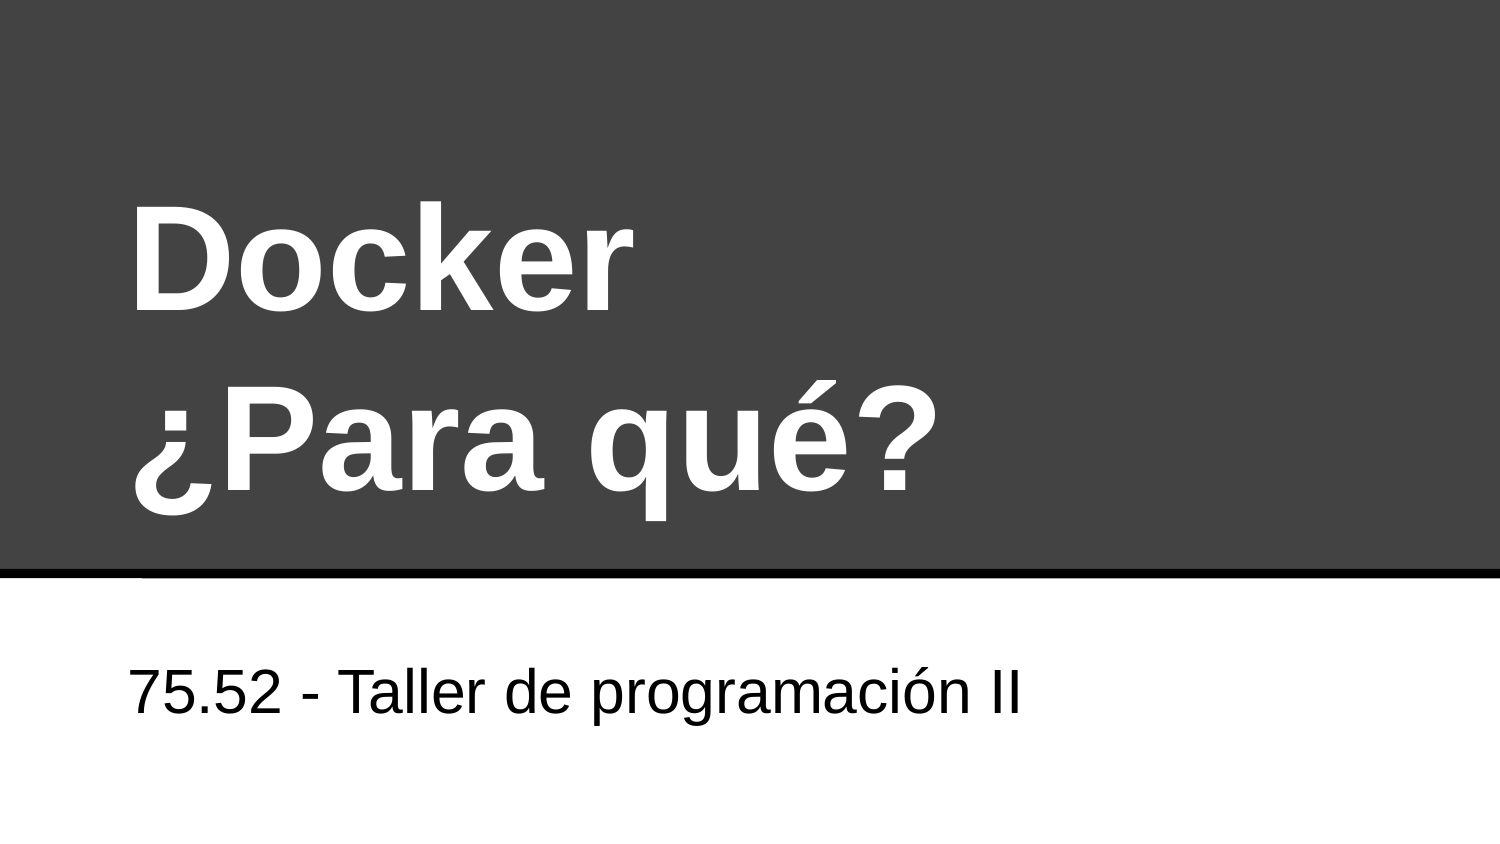

Docker
¿Para qué?
75.52 - Taller de programación II